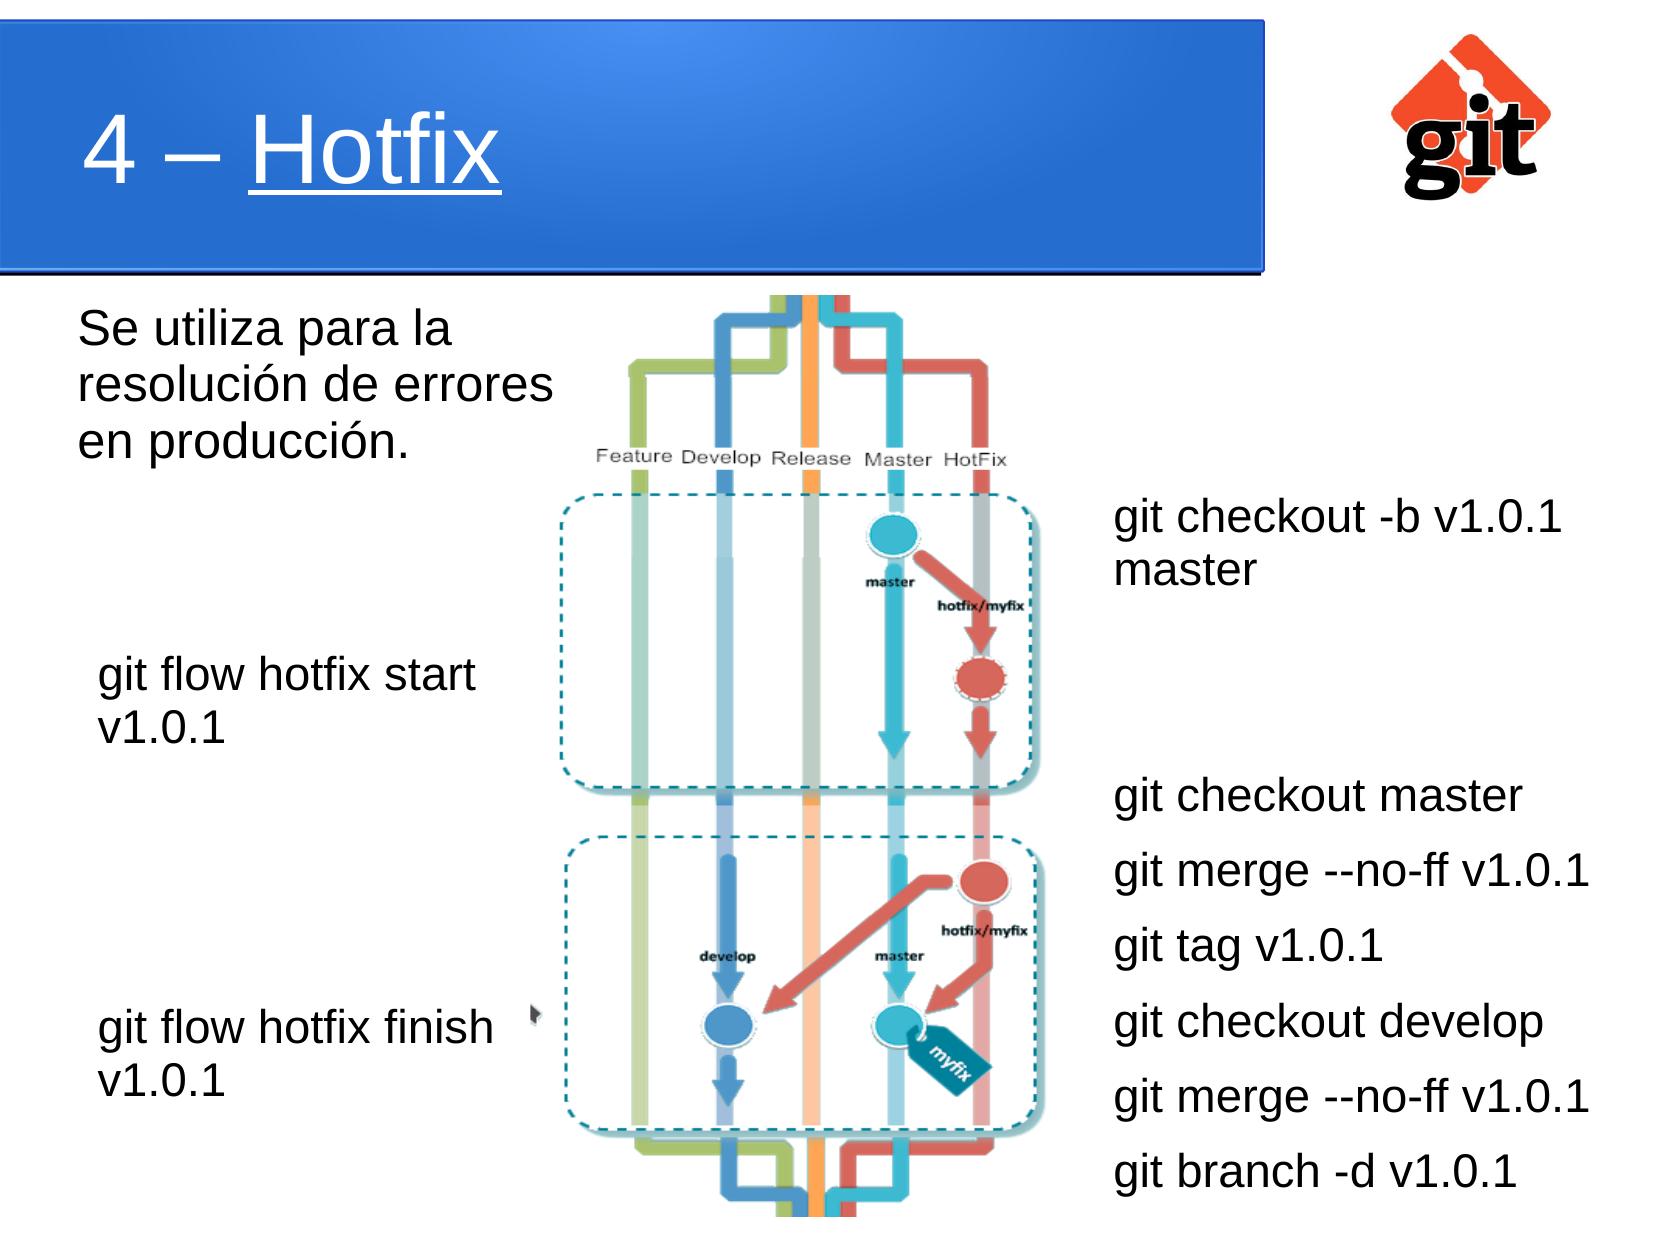

# 4 – Hotfix
Se utiliza para la resolución de errores en producción.
git flow hotfix start v1.0.1
git flow hotfix finish v1.0.1
git checkout -b v1.0.1 master
git checkout master
git merge --no-ff v1.0.1
git tag v1.0.1
git checkout develop
git merge --no-ff v1.0.1
git branch -d v1.0.1